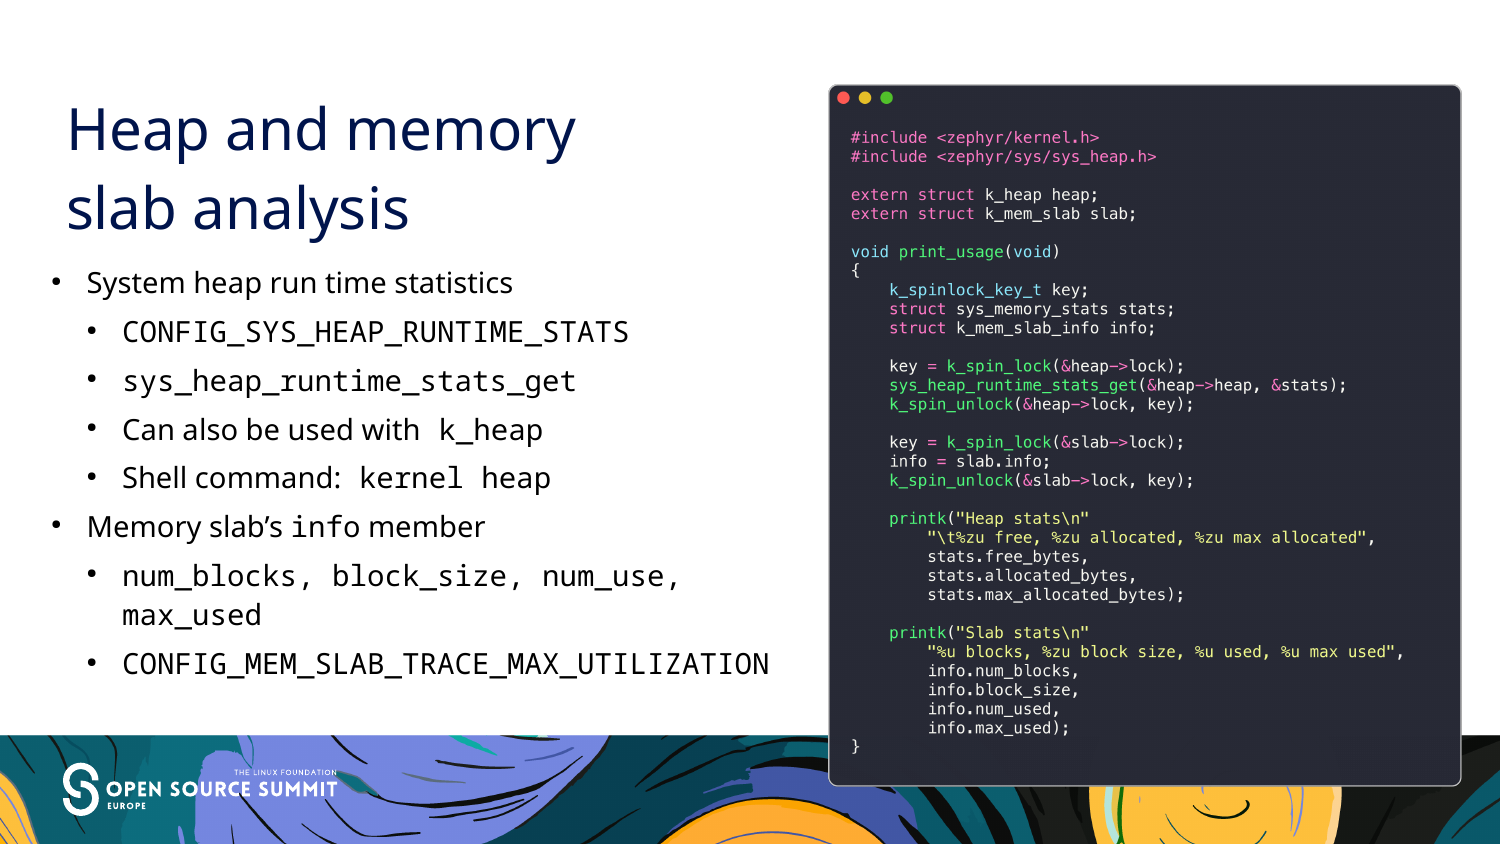

# Heap and memory slab analysis
System heap run time statistics
CONFIG_SYS_HEAP_RUNTIME_STATS
sys_heap_runtime_stats_get
Can also be used with k_heap
Shell command: kernel heap
Memory slab’s info member
num_blocks, block_size, num_use, max_used
CONFIG_MEM_SLAB_TRACE_MAX_UTILIZATION